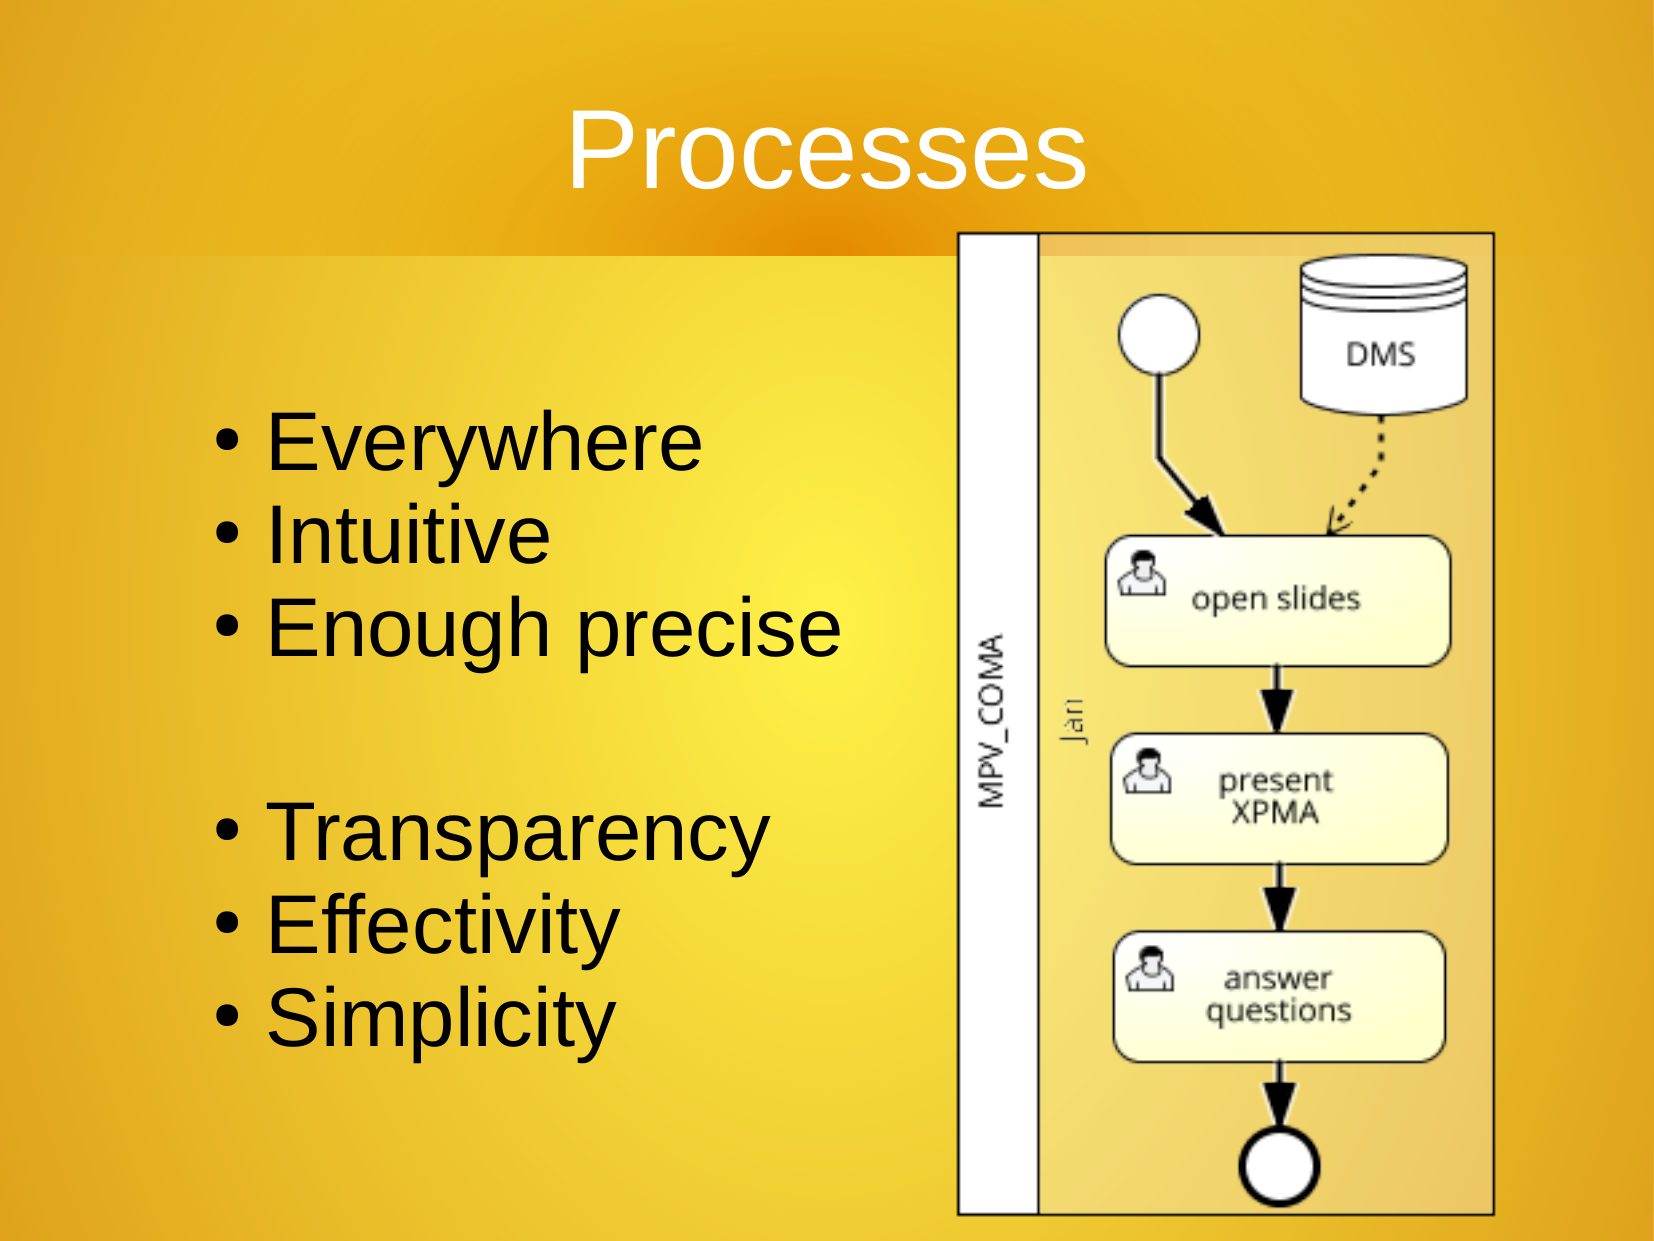

# Processes
 Everywhere
 Intuitive
 Enough precise
 Transparency
 Effectivity
 Simplicity